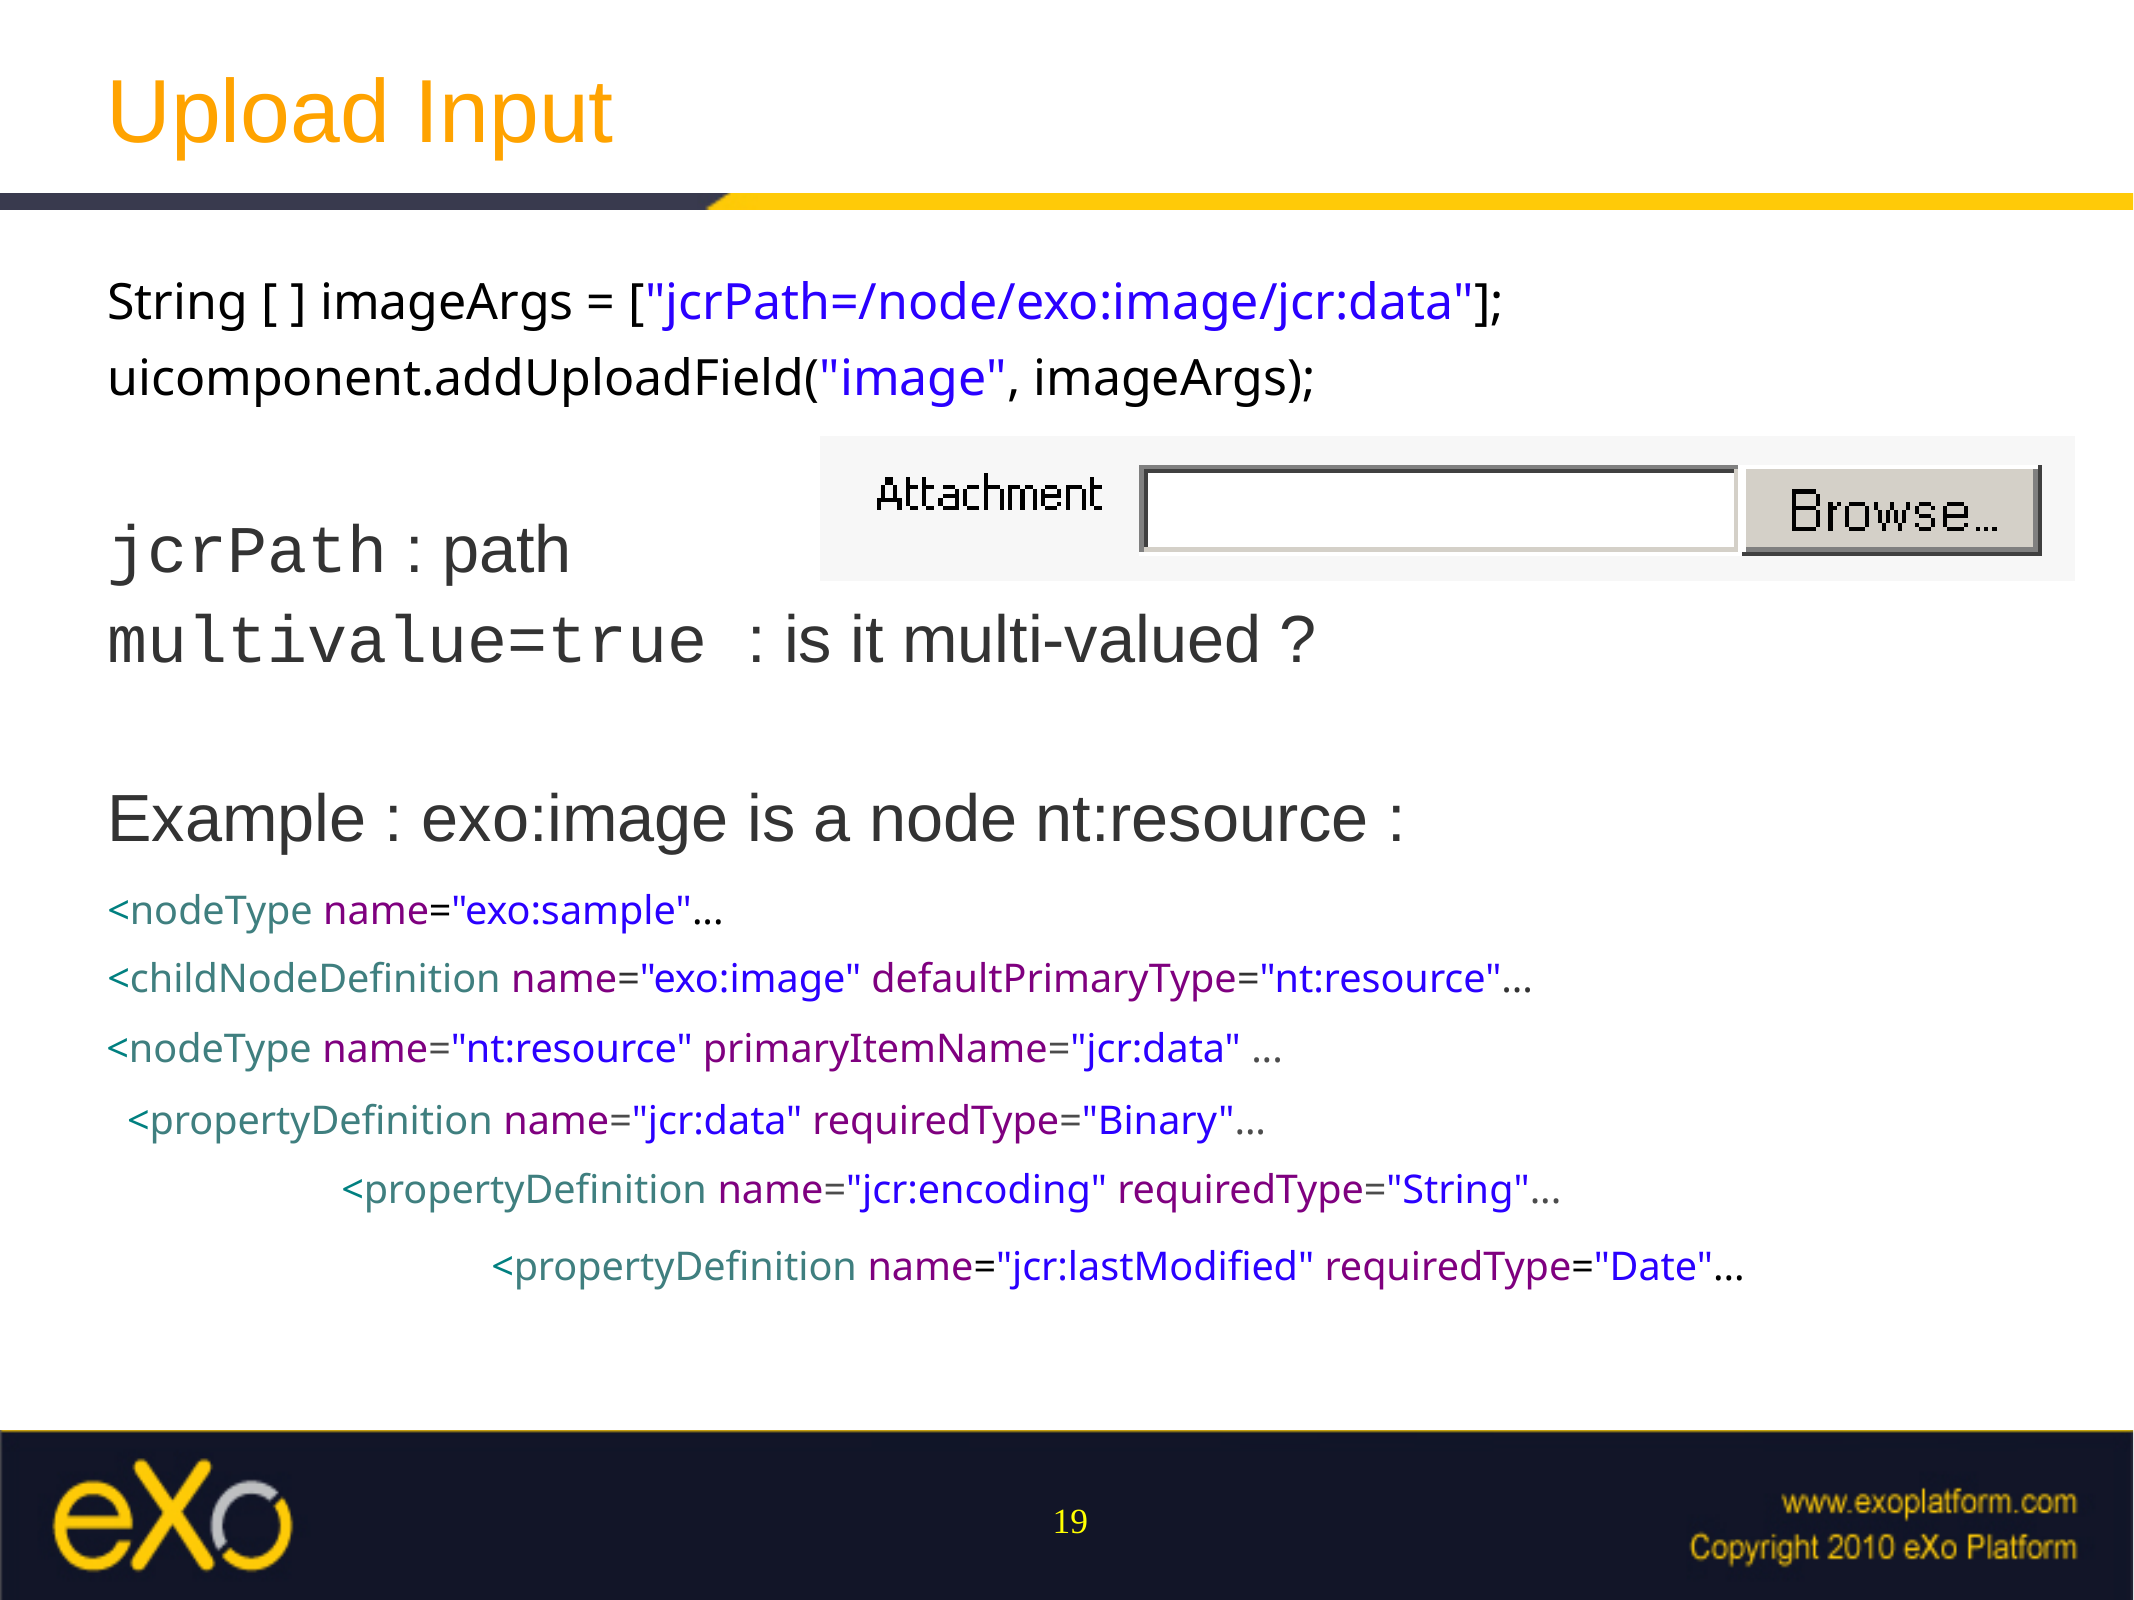

# Upload Input
String [ ] imageArgs = ["jcrPath=/node/exo:image/jcr:data"];
uicomponent.addUploadField("image", imageArgs);
jcrPath : path
multivalue=true : is it multi-valued ?
Example : exo:image is a node nt:resource :
<nodeType name="exo:sample"...
<childNodeDefinition name="exo:image" defaultPrimaryType="nt:resource"...
<nodeType name="nt:resource" primaryItemName="jcr:data" ...
 <propertyDefinition name="jcr:data" requiredType="Binary"...
 <propertyDefinition name="jcr:encoding" requiredType="String"...
 <propertyDefinition name="jcr:lastModified" requiredType="Date"...